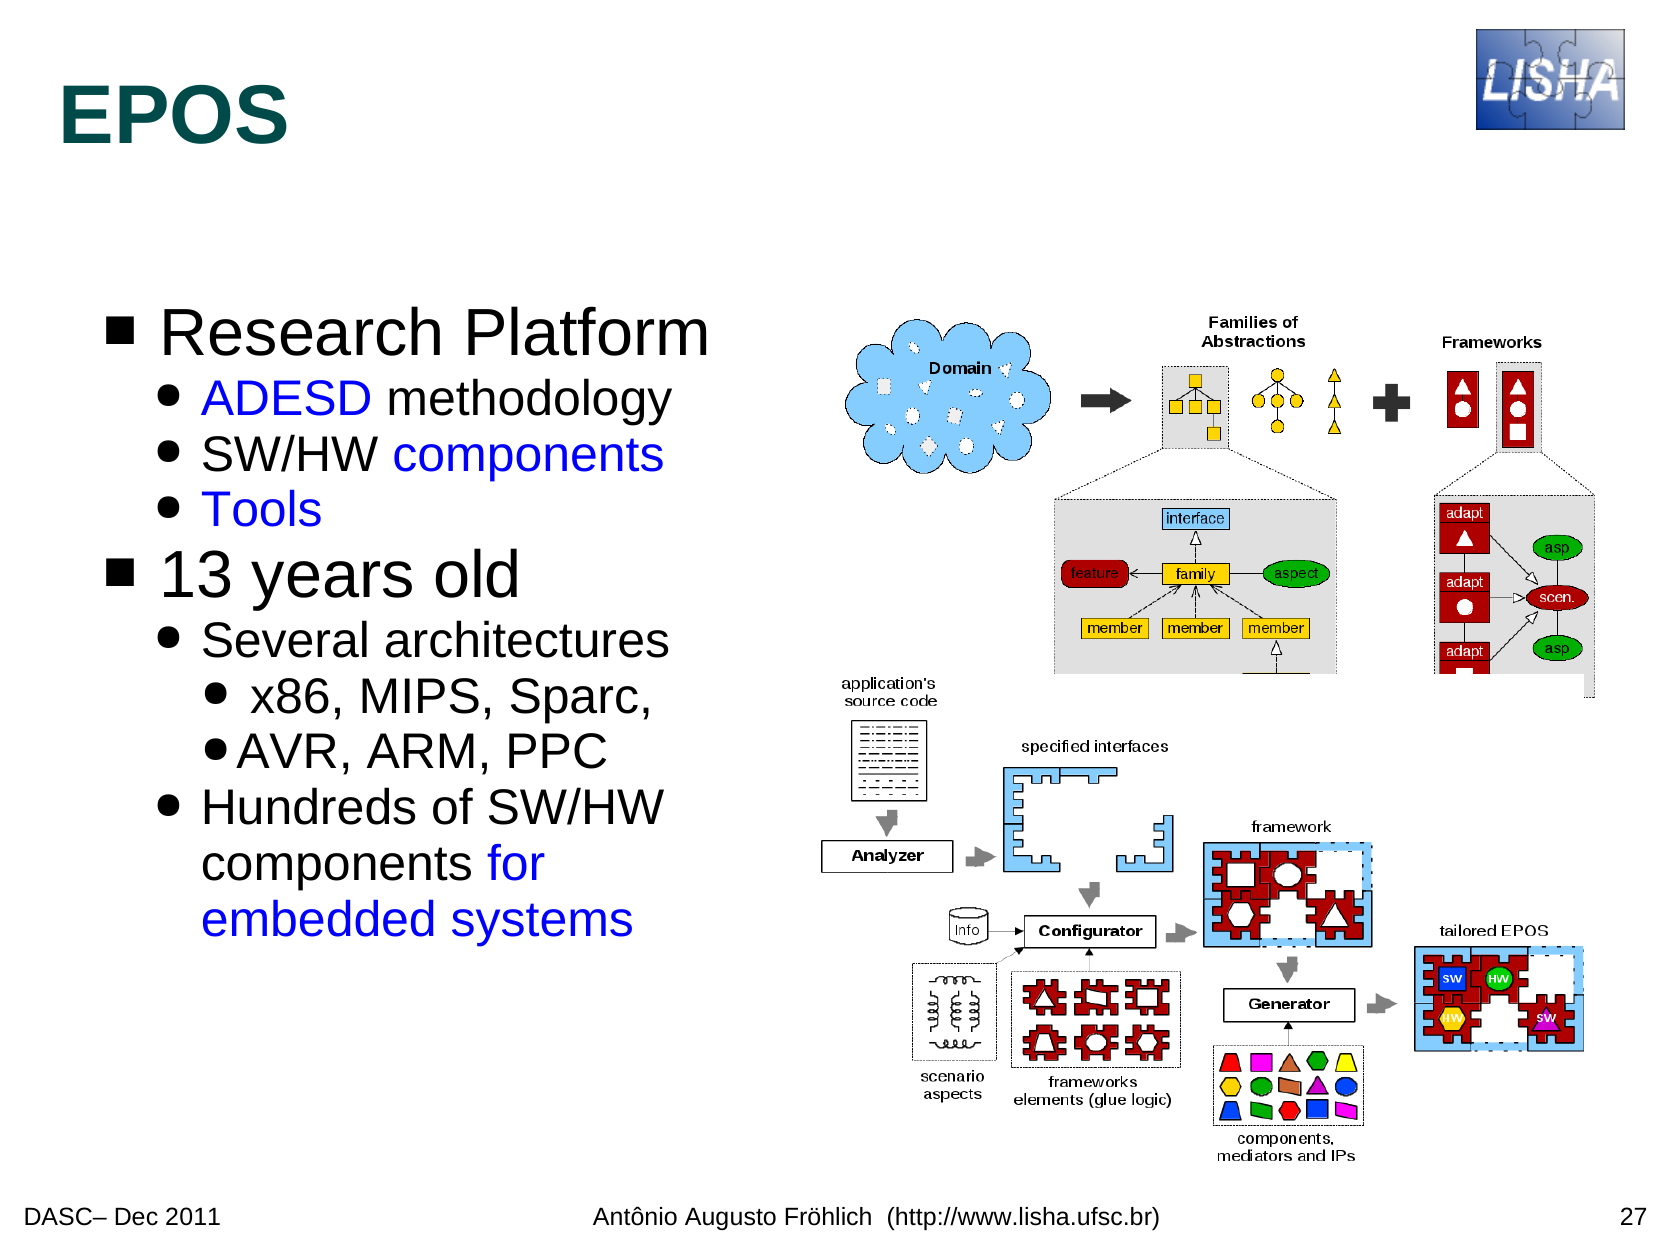

EPOS
# Research Platform
ADESD methodology
SW/HW components
Tools
13 years old
Several architectures
 x86, MIPS, Sparc,
AVR, ARM, PPC
Hundreds of SW/HW components for embedded systems